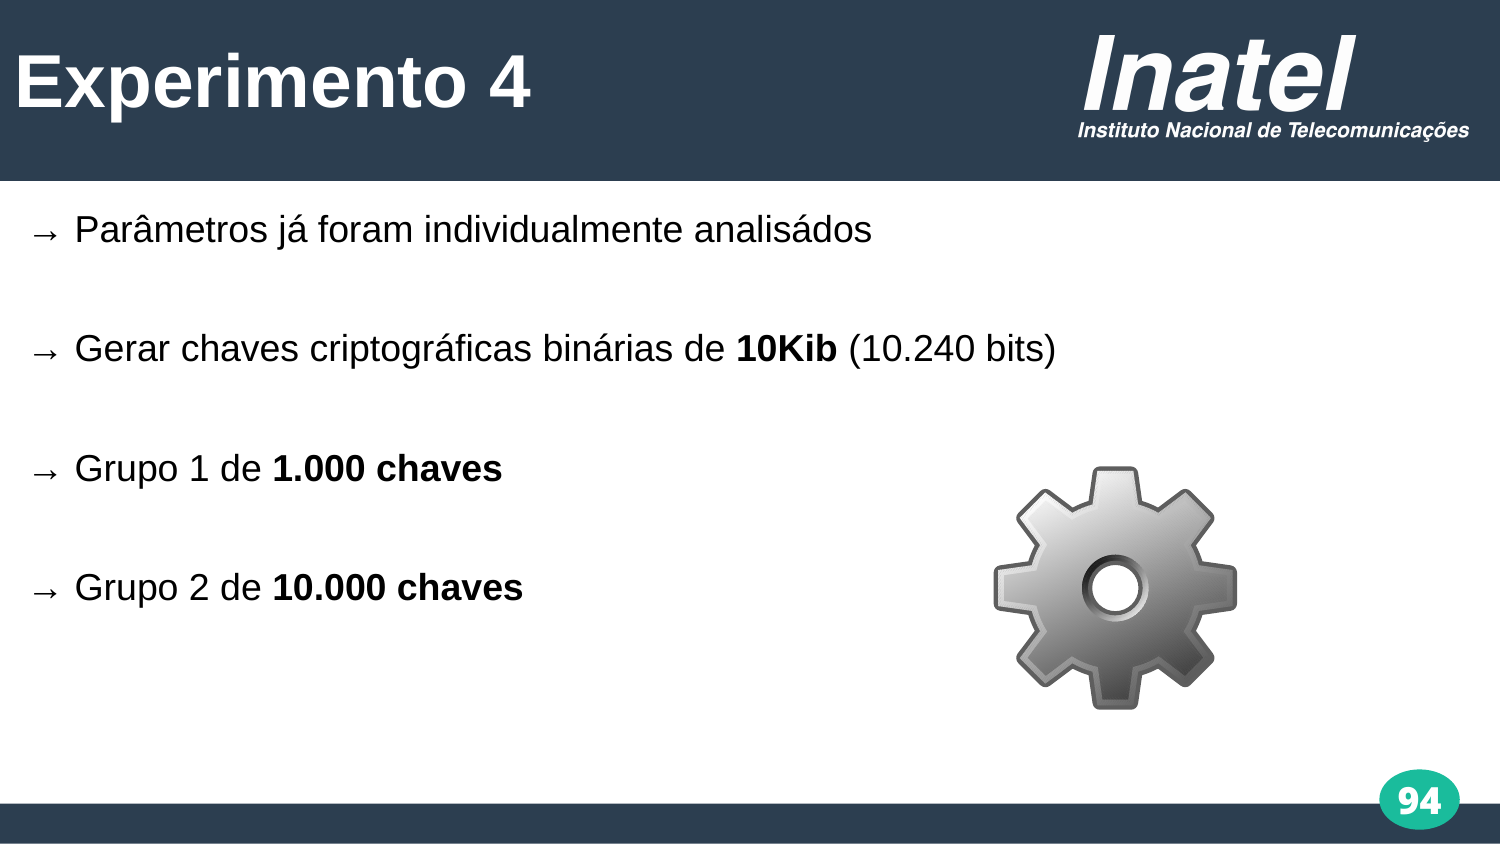

Experimento 4
→ Parâmetros já foram individualmente analisádos
→ Gerar chaves criptográficas binárias de 10Kib (10.240 bits)
→ Grupo 1 de 1.000 chaves
→ Grupo 2 de 10.000 chaves
94